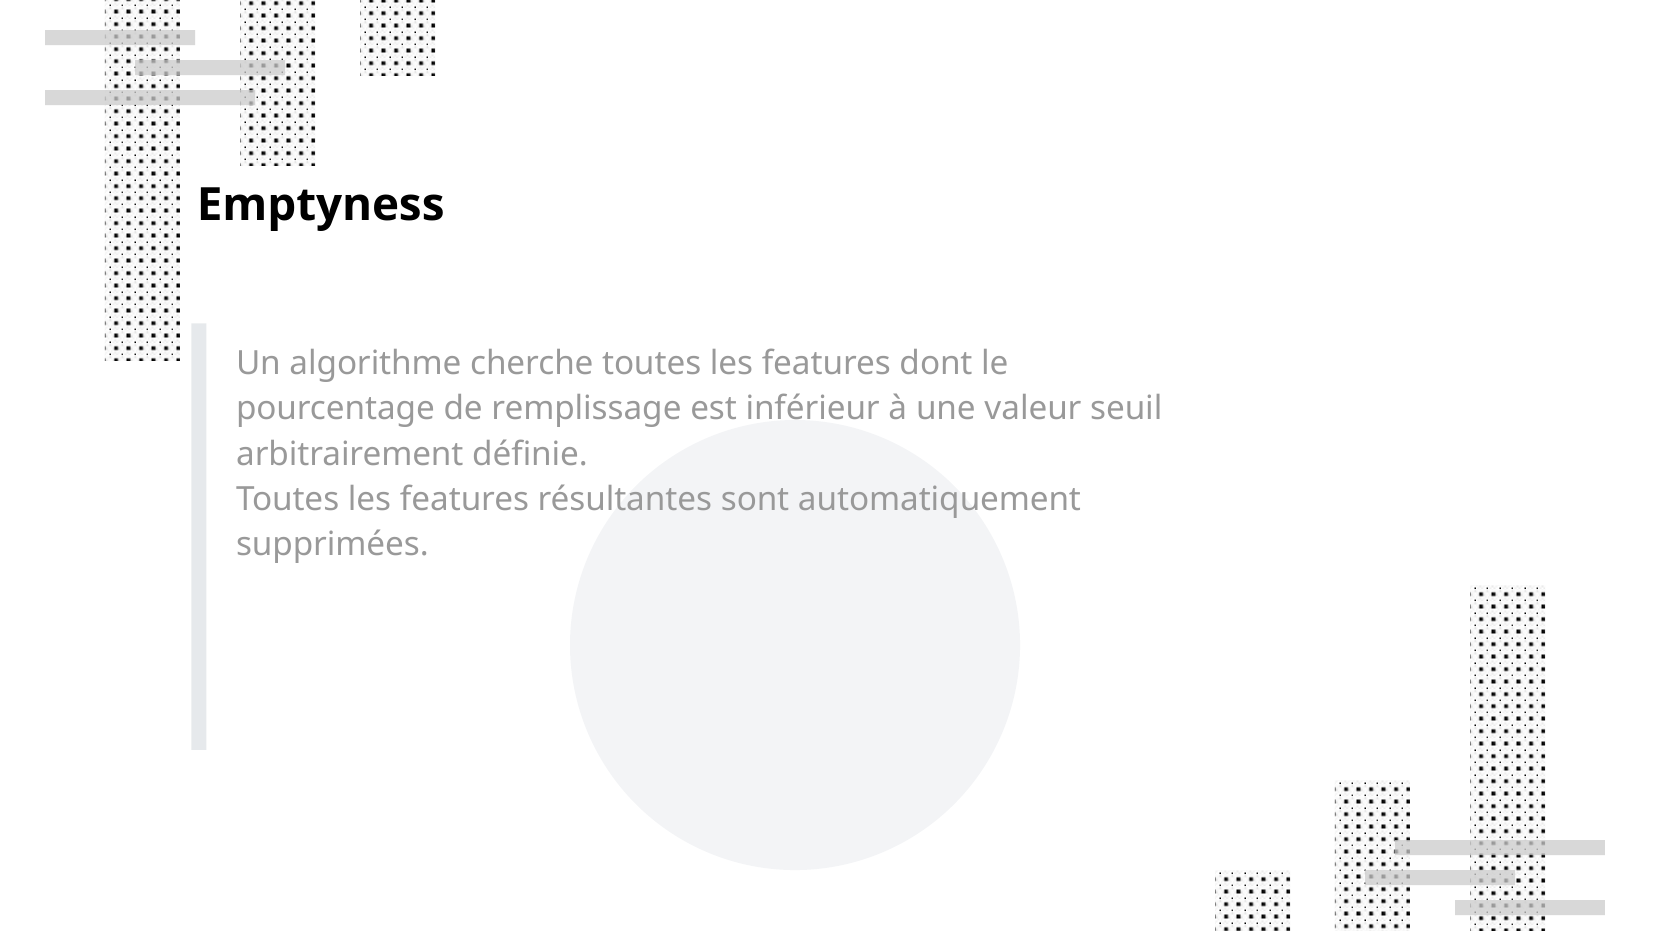

Emptyness
Un algorithme cherche toutes les features dont le pourcentage de remplissage est inférieur à une valeur seuil arbitrairement définie.
Toutes les features résultantes sont automatiquement supprimées.